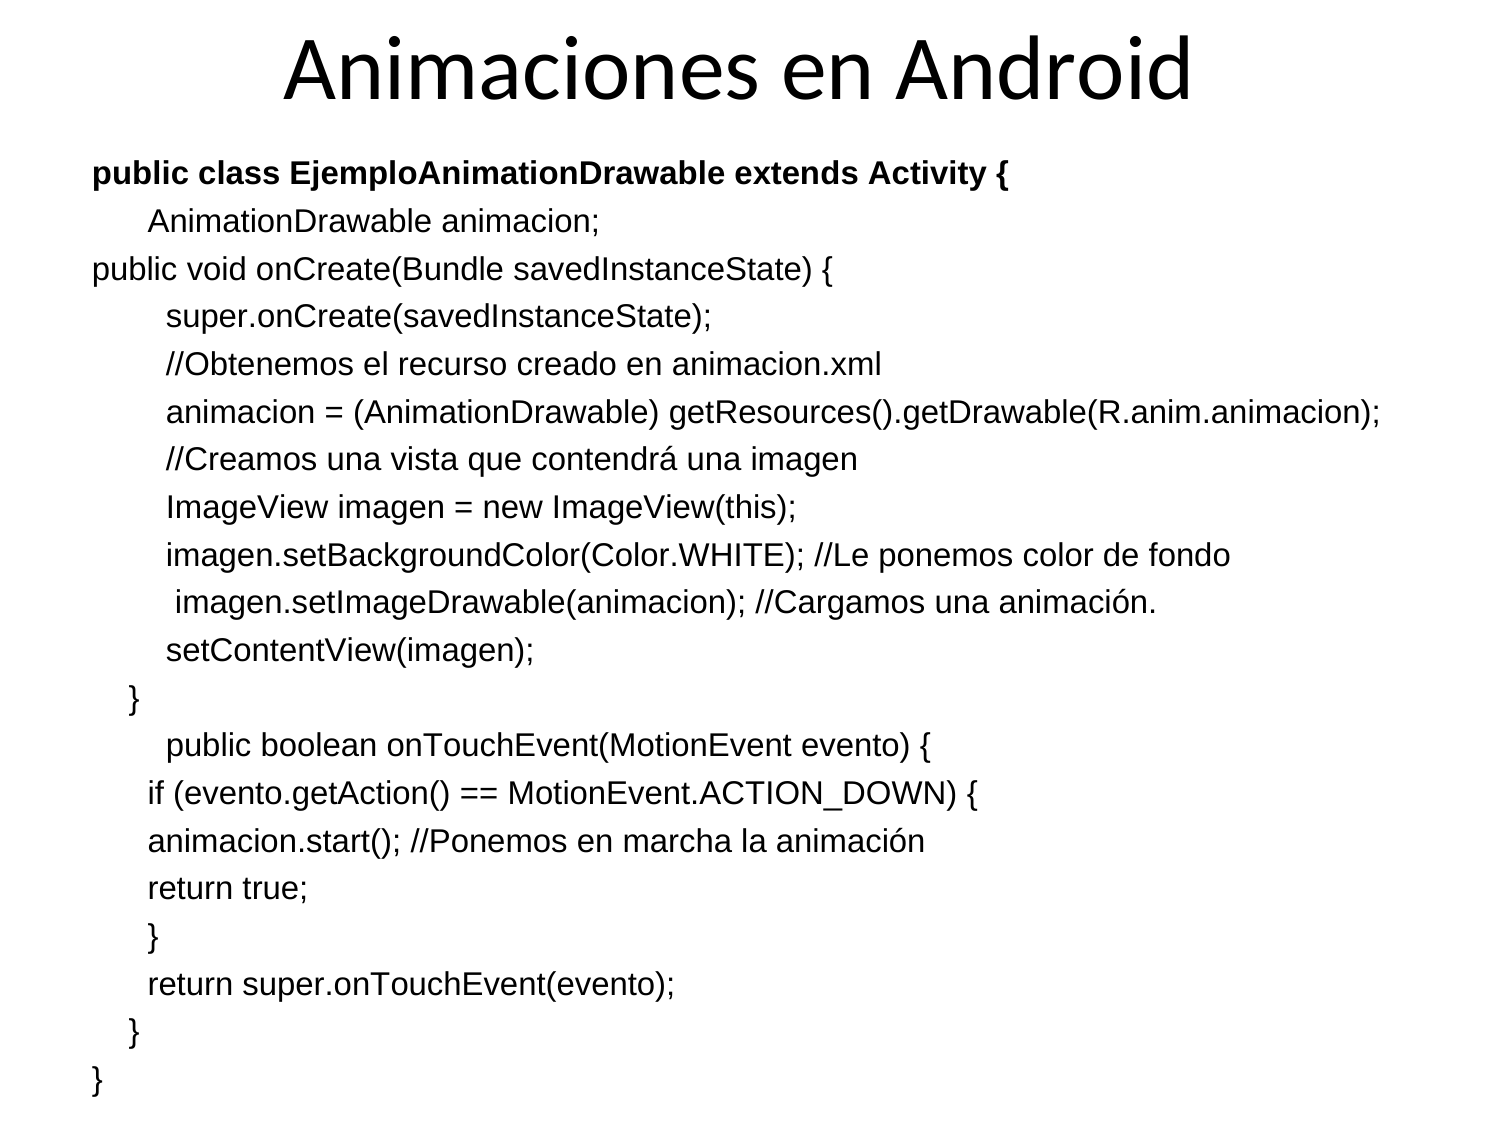

# Animaciones en Android
public class EjemploAnimationDrawable extends Activity {
	AnimationDrawable animacion;
public void onCreate(Bundle savedInstanceState) {
 super.onCreate(savedInstanceState);
 //Obtenemos el recurso creado en animacion.xml
 animacion = (AnimationDrawable) getResources().getDrawable(R.anim.animacion);
 //Creamos una vista que contendrá una imagen
 ImageView imagen = new ImageView(this);
 imagen.setBackgroundColor(Color.WHITE); //Le ponemos color de fondo
 imagen.setImageDrawable(animacion); //Cargamos una animación.
 setContentView(imagen);
 }
 public boolean onTouchEvent(MotionEvent evento) {
 	if (evento.getAction() == MotionEvent.ACTION_DOWN) {
 		animacion.start(); //Ponemos en marcha la animación
 		return true;
 	}
 	return super.onTouchEvent(evento);
 }
}